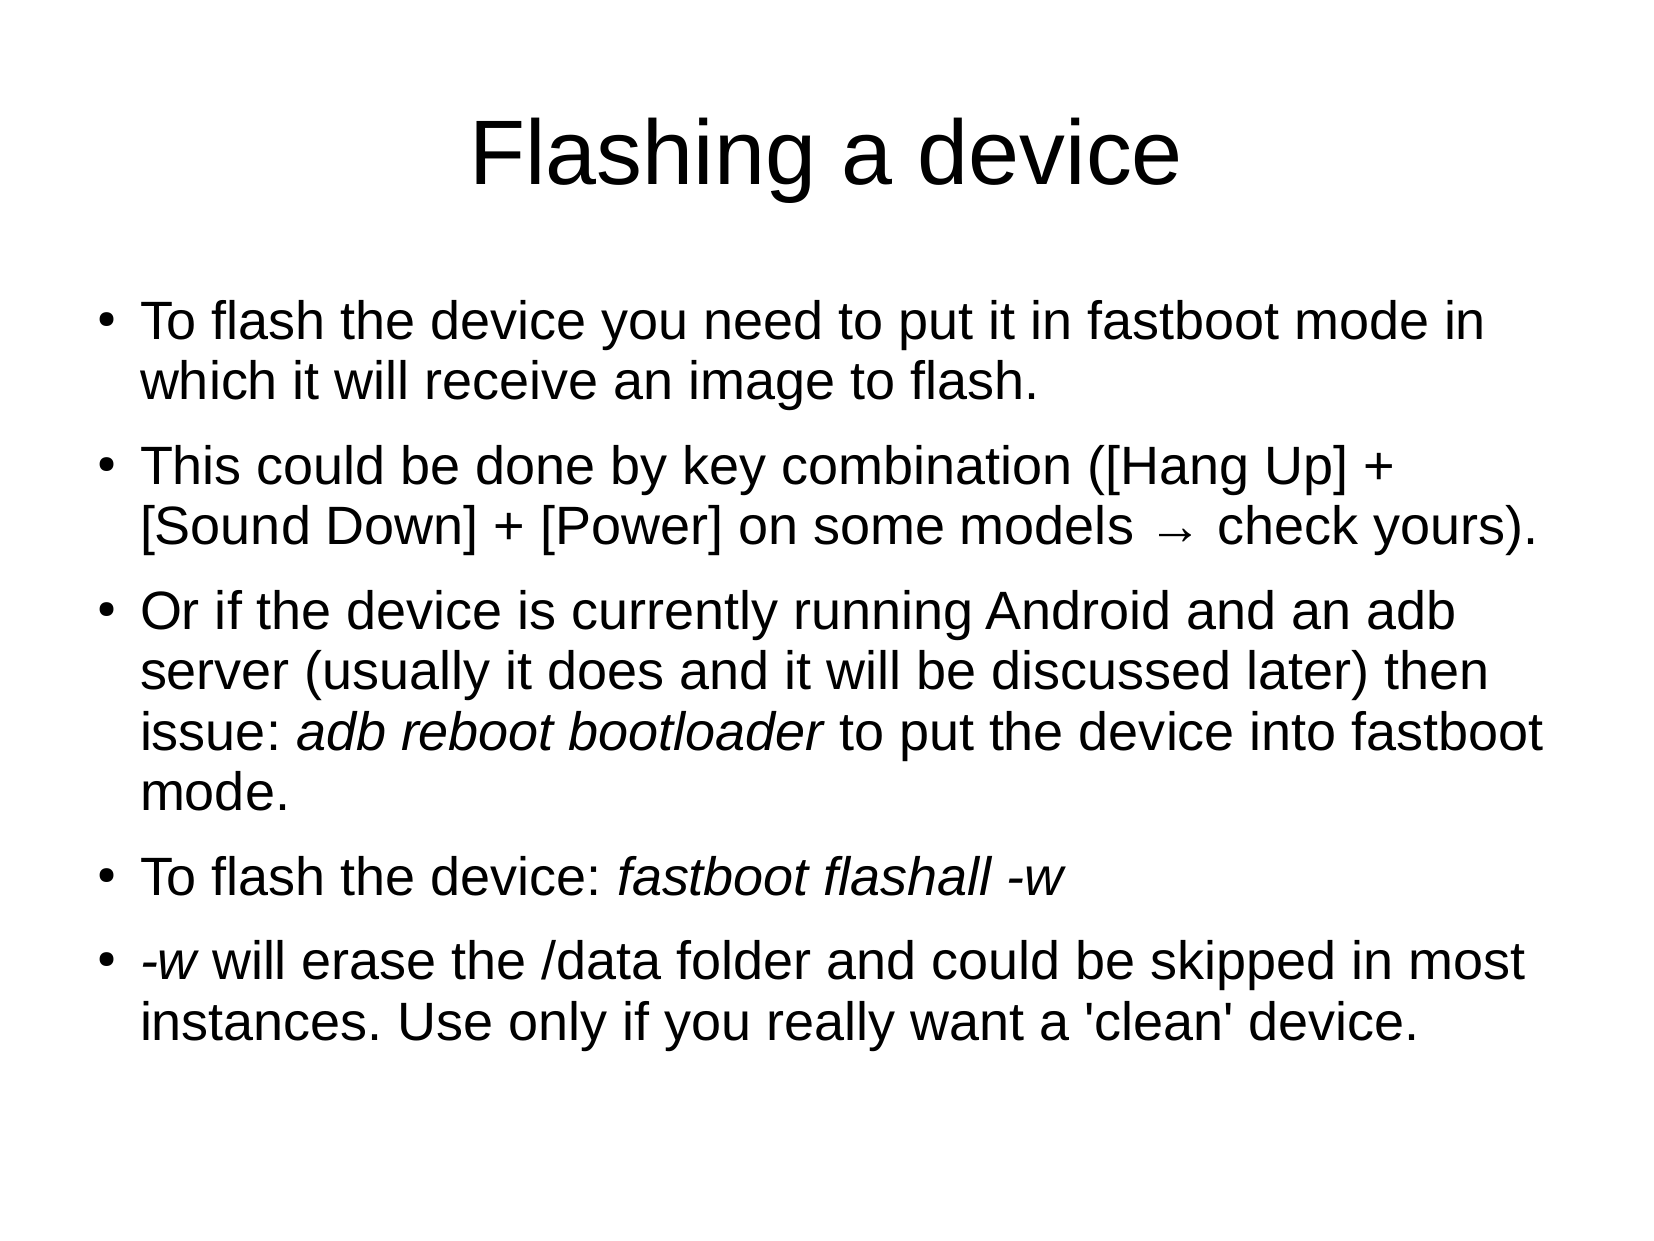

# Flashing a device
To flash the device you need to put it in fastboot mode in which it will receive an image to flash.
This could be done by key combination ([Hang Up] + [Sound Down] + [Power] on some models → check yours).
Or if the device is currently running Android and an adb server (usually it does and it will be discussed later) then issue: adb reboot bootloader to put the device into fastboot mode.
To flash the device: fastboot flashall -w
-w will erase the /data folder and could be skipped in most instances. Use only if you really want a 'clean' device.